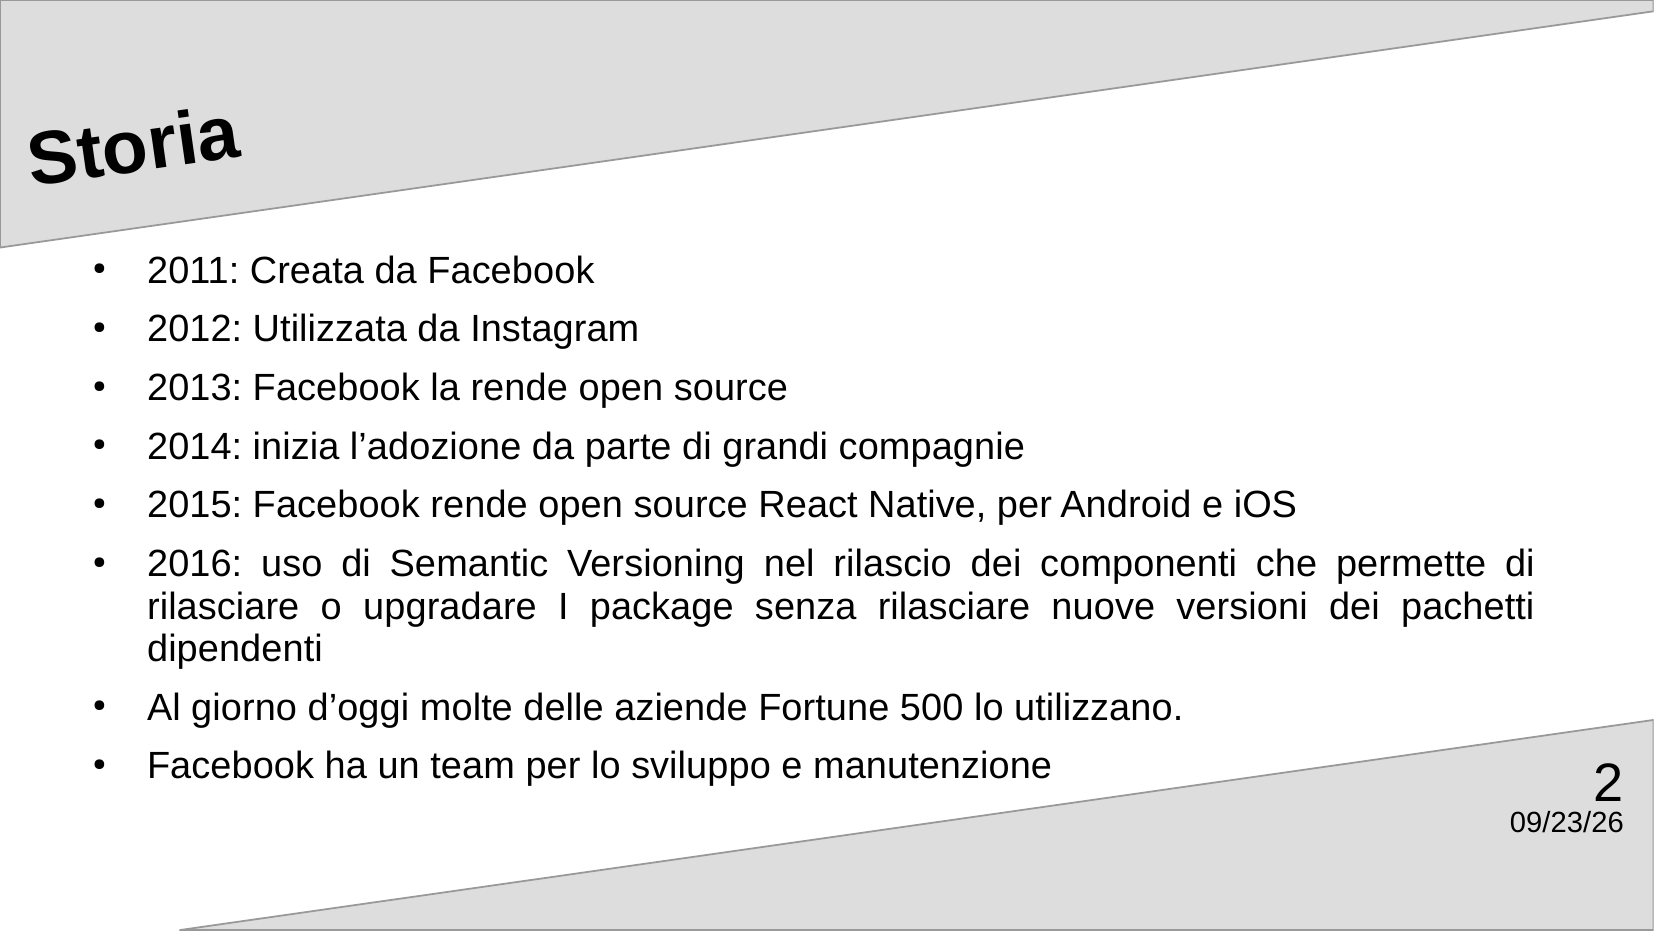

# Storia
2011: Creata da Facebook
2012: Utilizzata da Instagram
2013: Facebook la rende open source
2014: inizia l’adozione da parte di grandi compagnie
2015: Facebook rende open source React Native, per Android e iOS
2016: uso di Semantic Versioning nel rilascio dei componenti che permette di rilasciare o upgradare I package senza rilasciare nuove versioni dei pachetti dipendenti
Al giorno d’oggi molte delle aziende Fortune 500 lo utilizzano.
Facebook ha un team per lo sviluppo e manutenzione
2